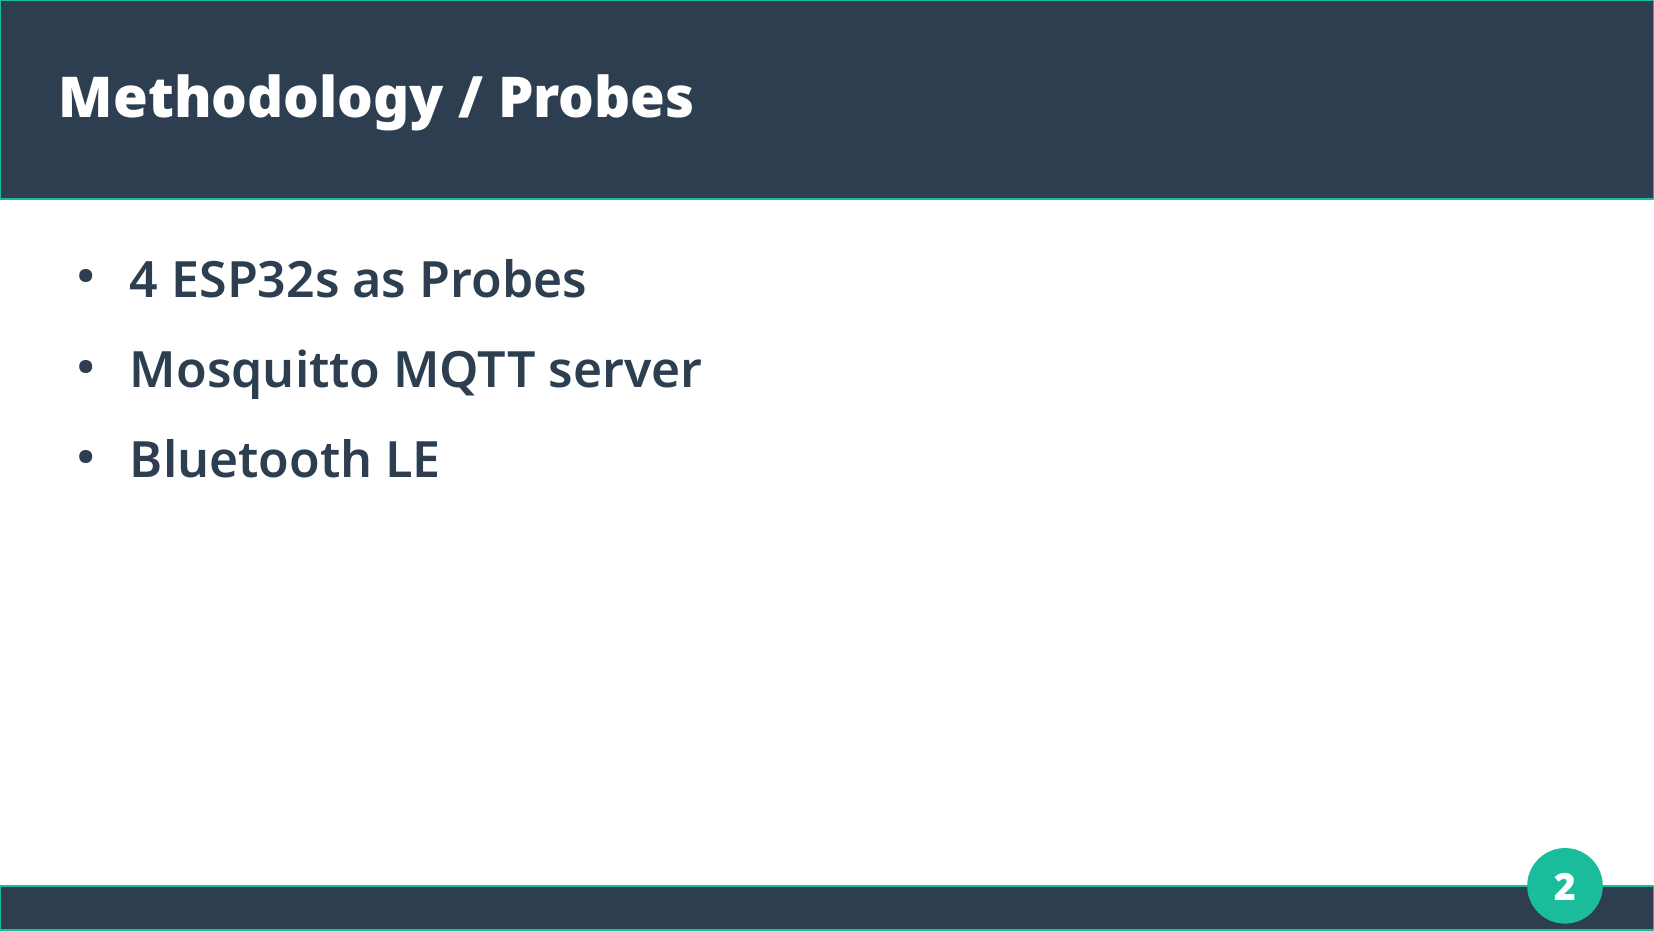

# Methodology / Probes
4 ESP32s as Probes
Mosquitto MQTT server
Bluetooth LE
2